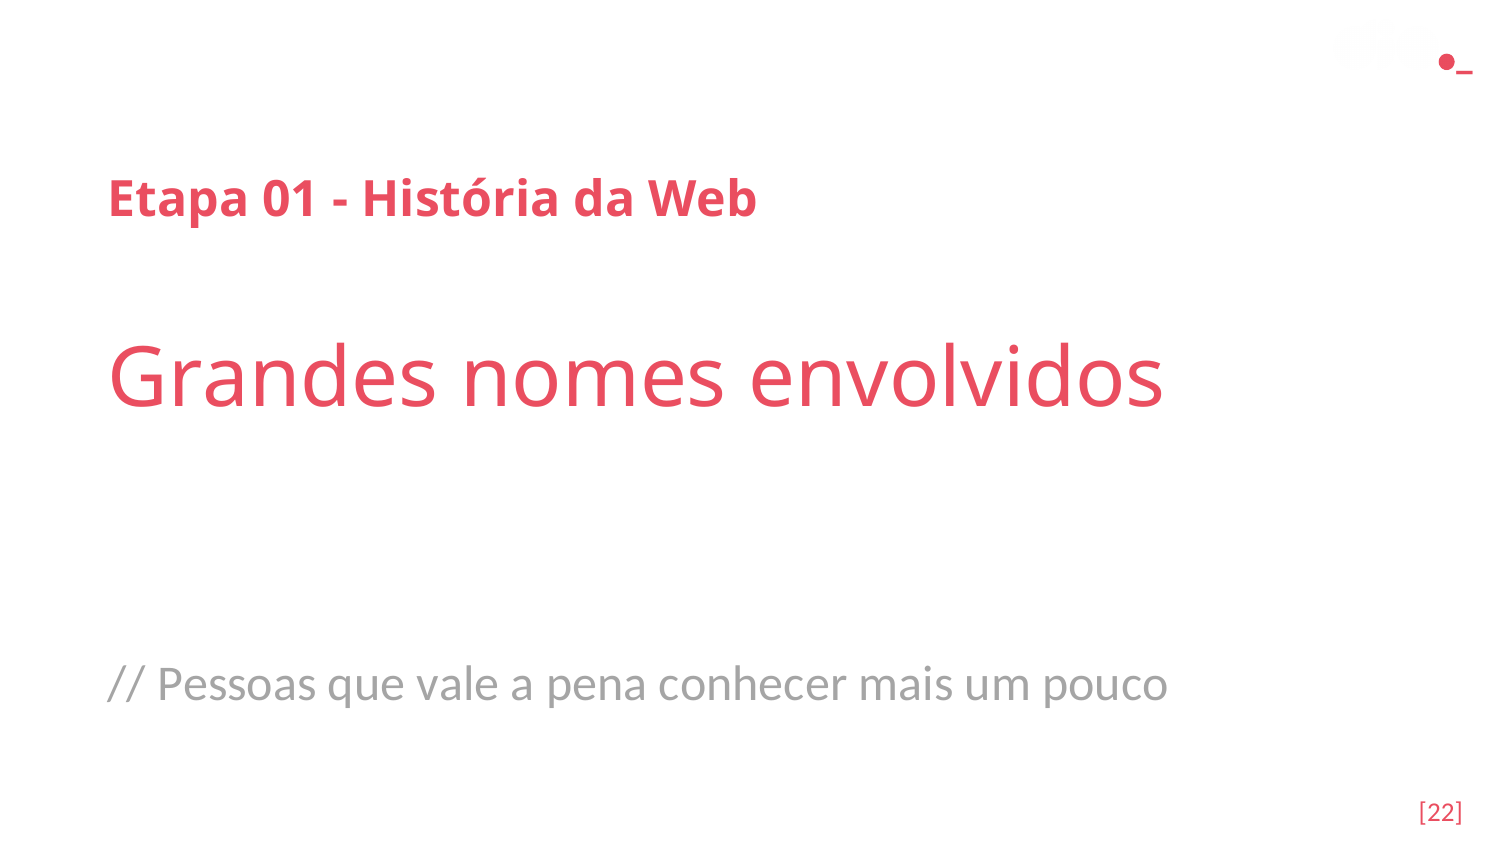

Etapa 01 - História da Web
Grandes nomes envolvidos
// Pessoas que vale a pena conhecer mais um pouco